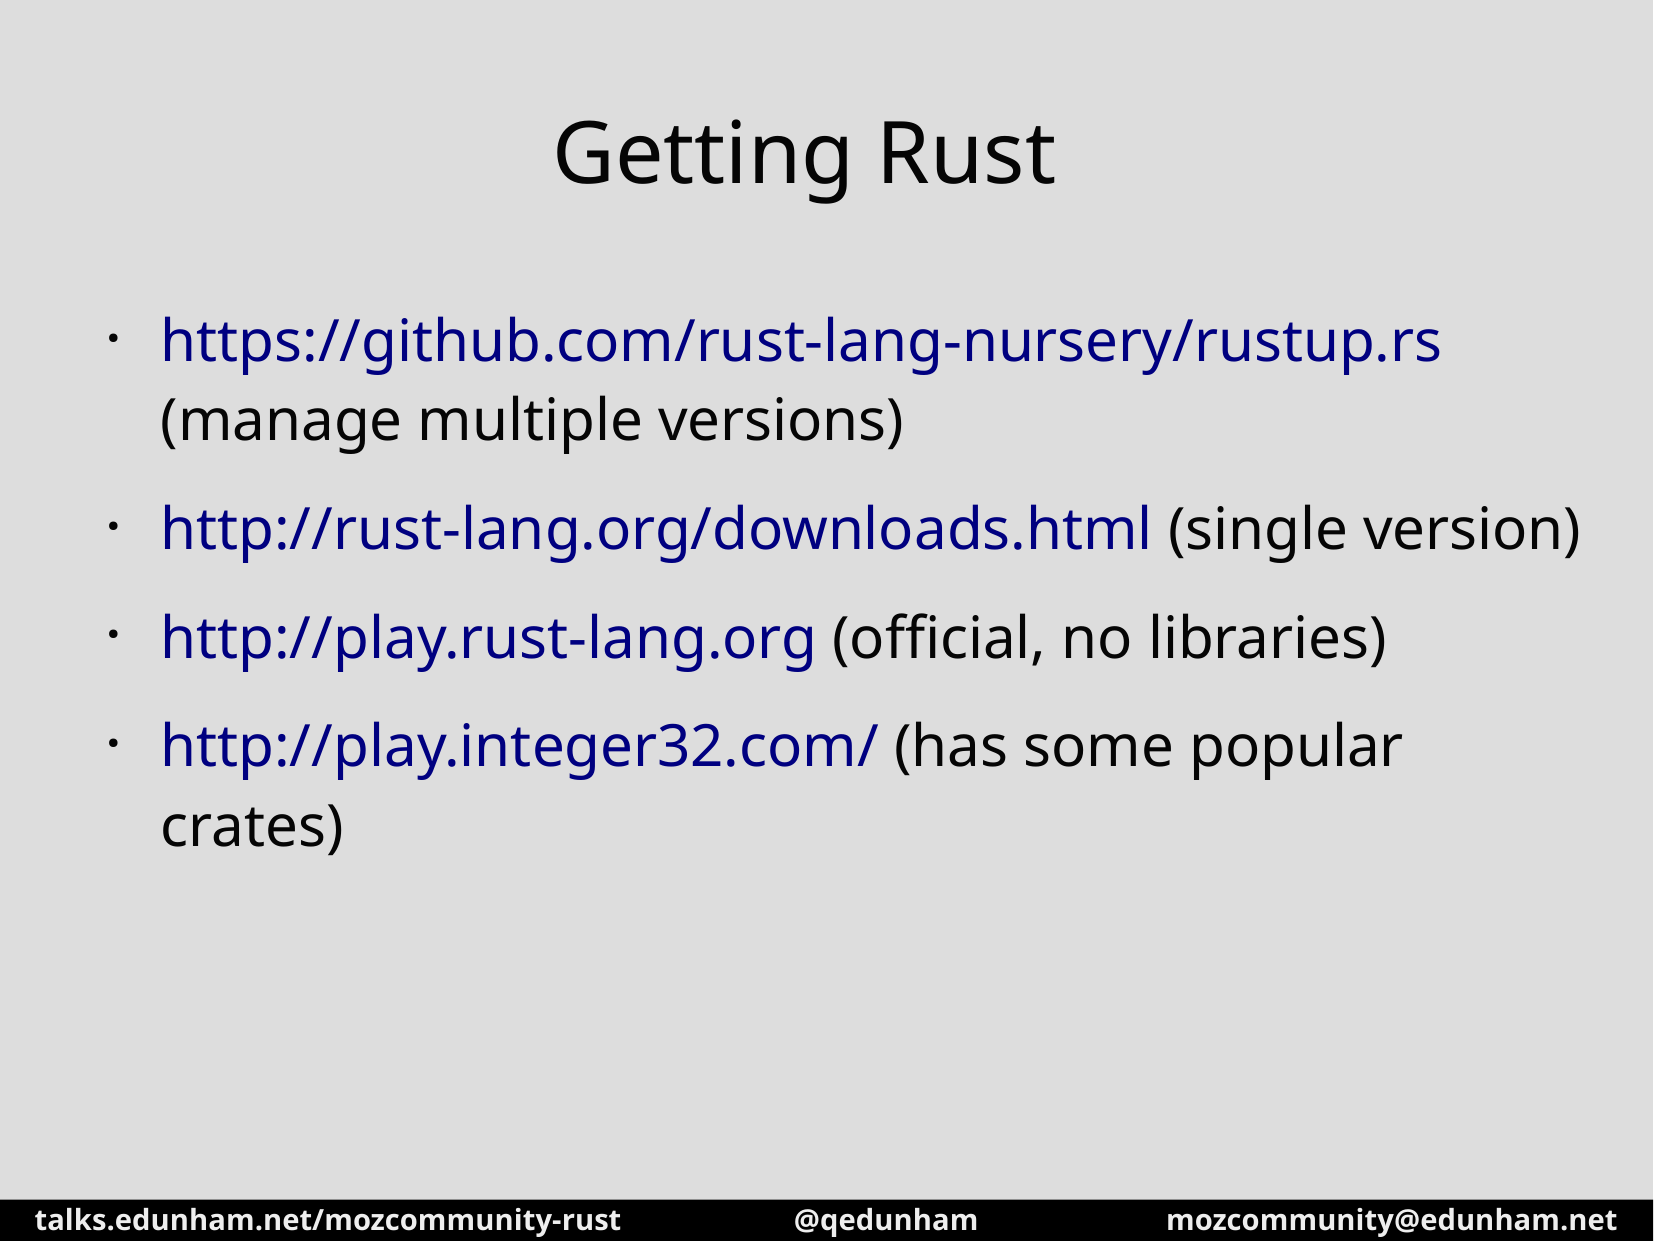

# Getting Rust
https://github.com/rust-lang-nursery/rustup.rs (manage multiple versions)
http://rust-lang.org/downloads.html (single version)
http://play.rust-lang.org (official, no libraries)
http://play.integer32.com/ (has some popular crates)